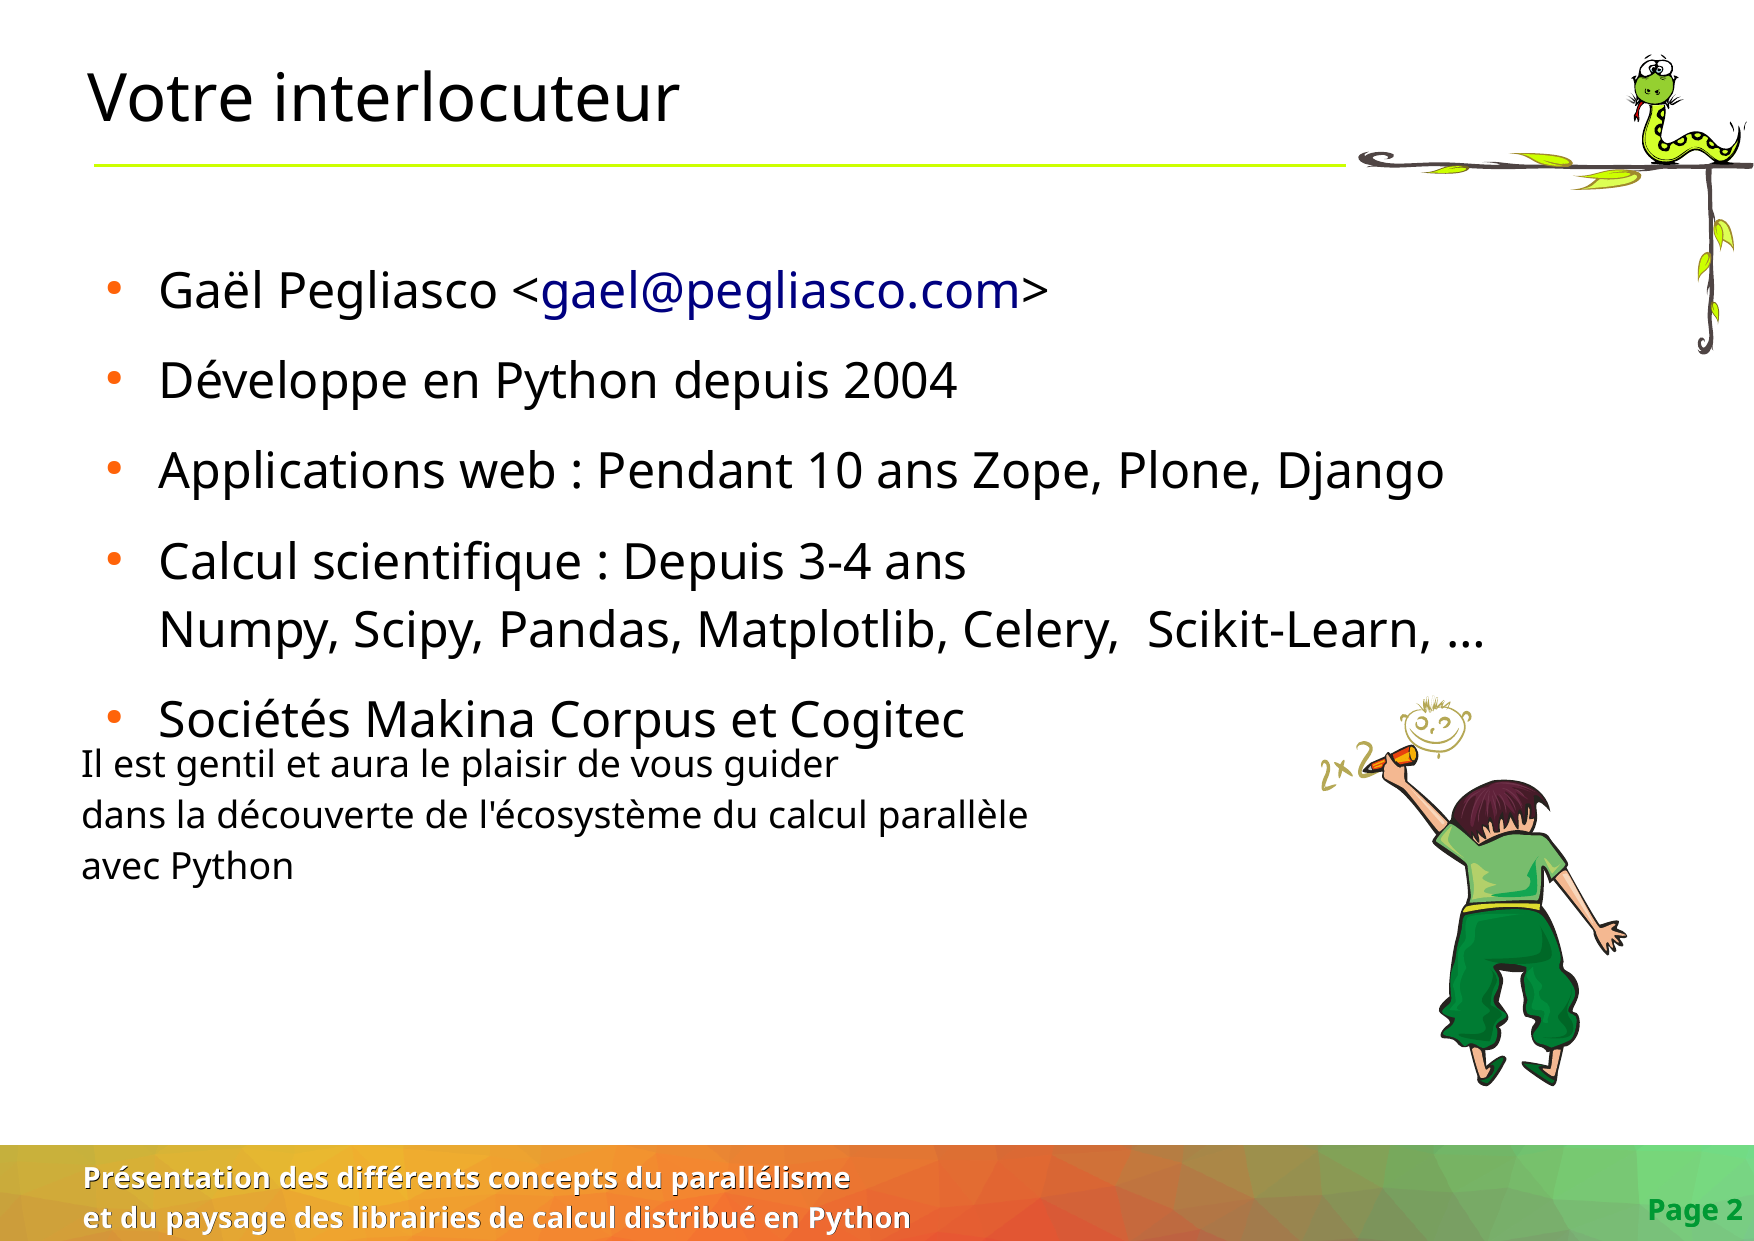

Votre interlocuteur
# Gaël Pegliasco <gael@pegliasco.com>
Développe en Python depuis 2004
Applications web : Pendant 10 ans Zope, Plone, Django
Calcul scientifique : Depuis 3-4 ans
Numpy, Scipy, Pandas, Matplotlib, Celery, Scikit-Learn, …
Sociétés Makina Corpus et Cogitec
Il est gentil et aura le plaisir de vous guider
dans la découverte de l'écosystème du calcul parallèle
avec Python
2